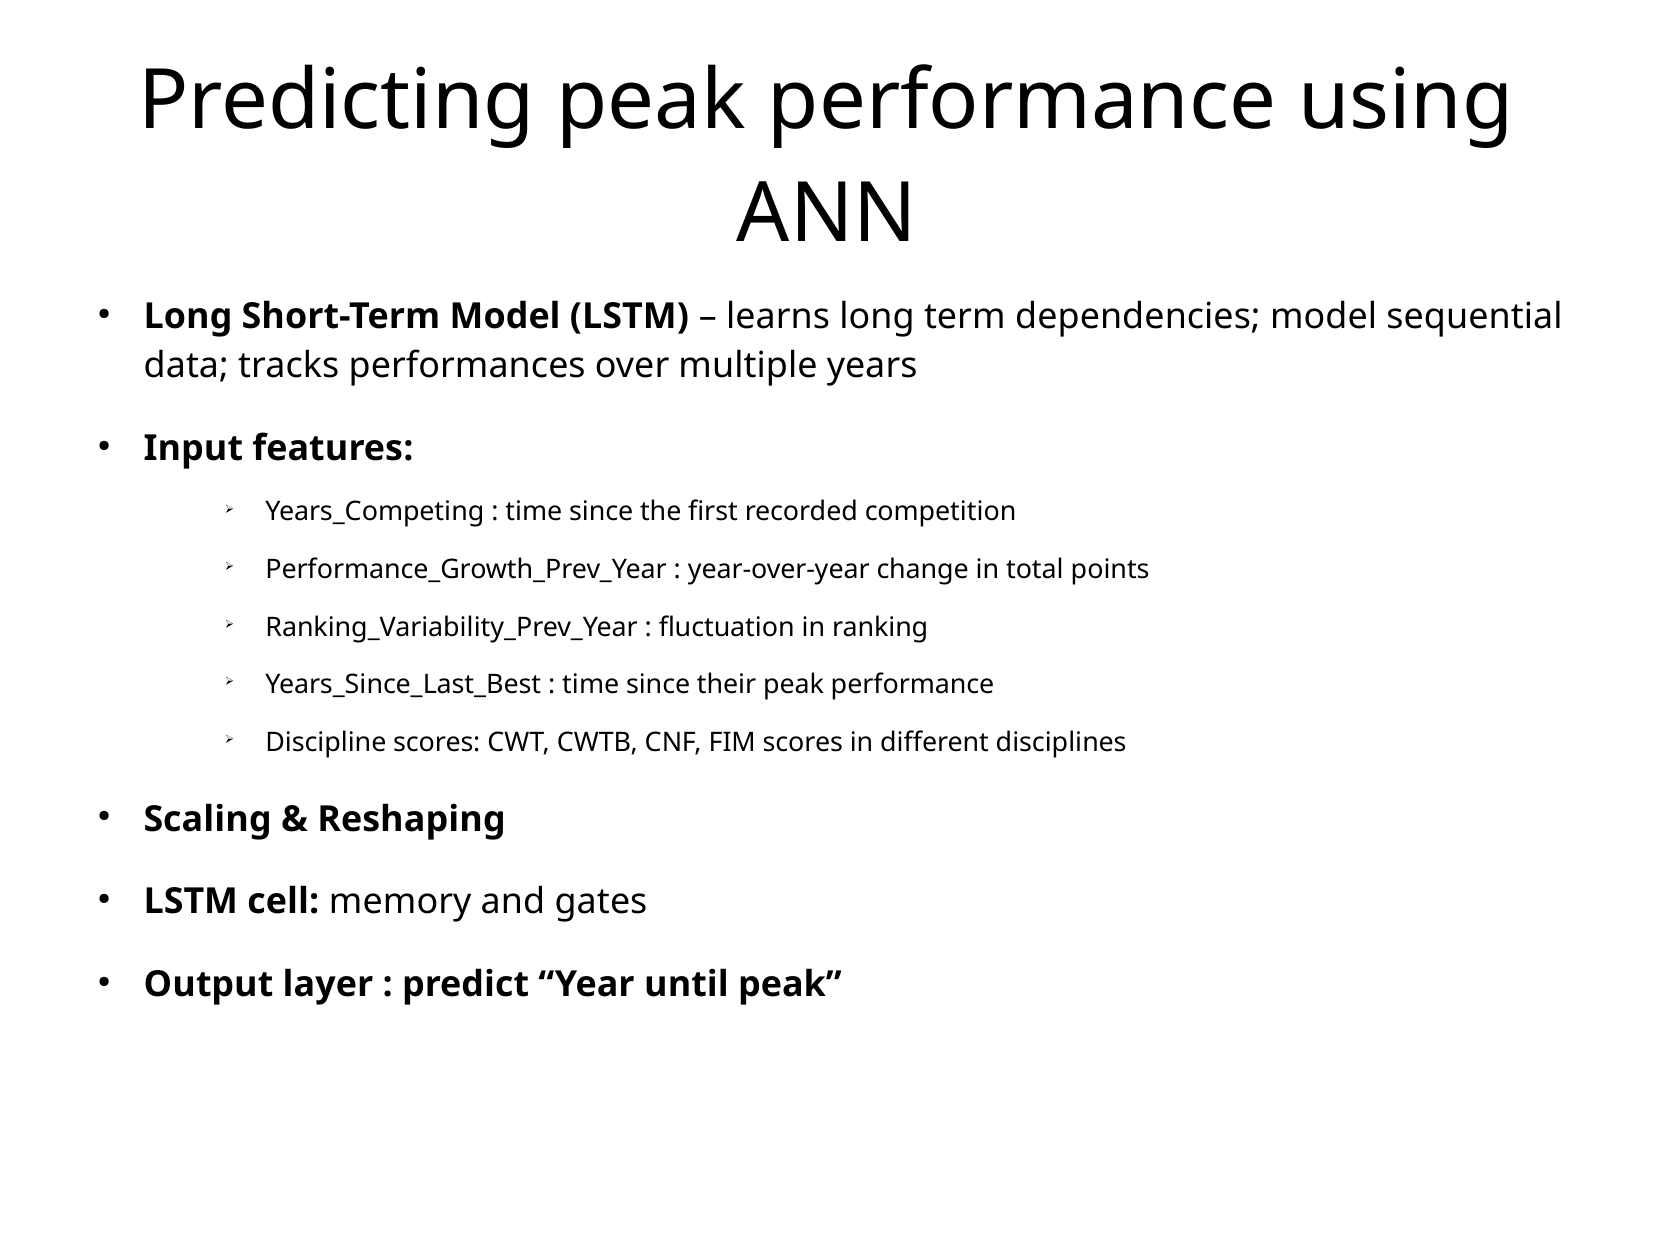

# Predicting peak performance using ANN
Long Short-Term Model (LSTM) – learns long term dependencies; model sequential data; tracks performances over multiple years
Input features:
Years_Competing : time since the first recorded competition
Performance_Growth_Prev_Year : year-over-year change in total points
Ranking_Variability_Prev_Year : fluctuation in ranking
Years_Since_Last_Best : time since their peak performance
Discipline scores: CWT, CWTB, CNF, FIM scores in different disciplines
Scaling & Reshaping
LSTM cell: memory and gates
Output layer : predict “Year until peak”